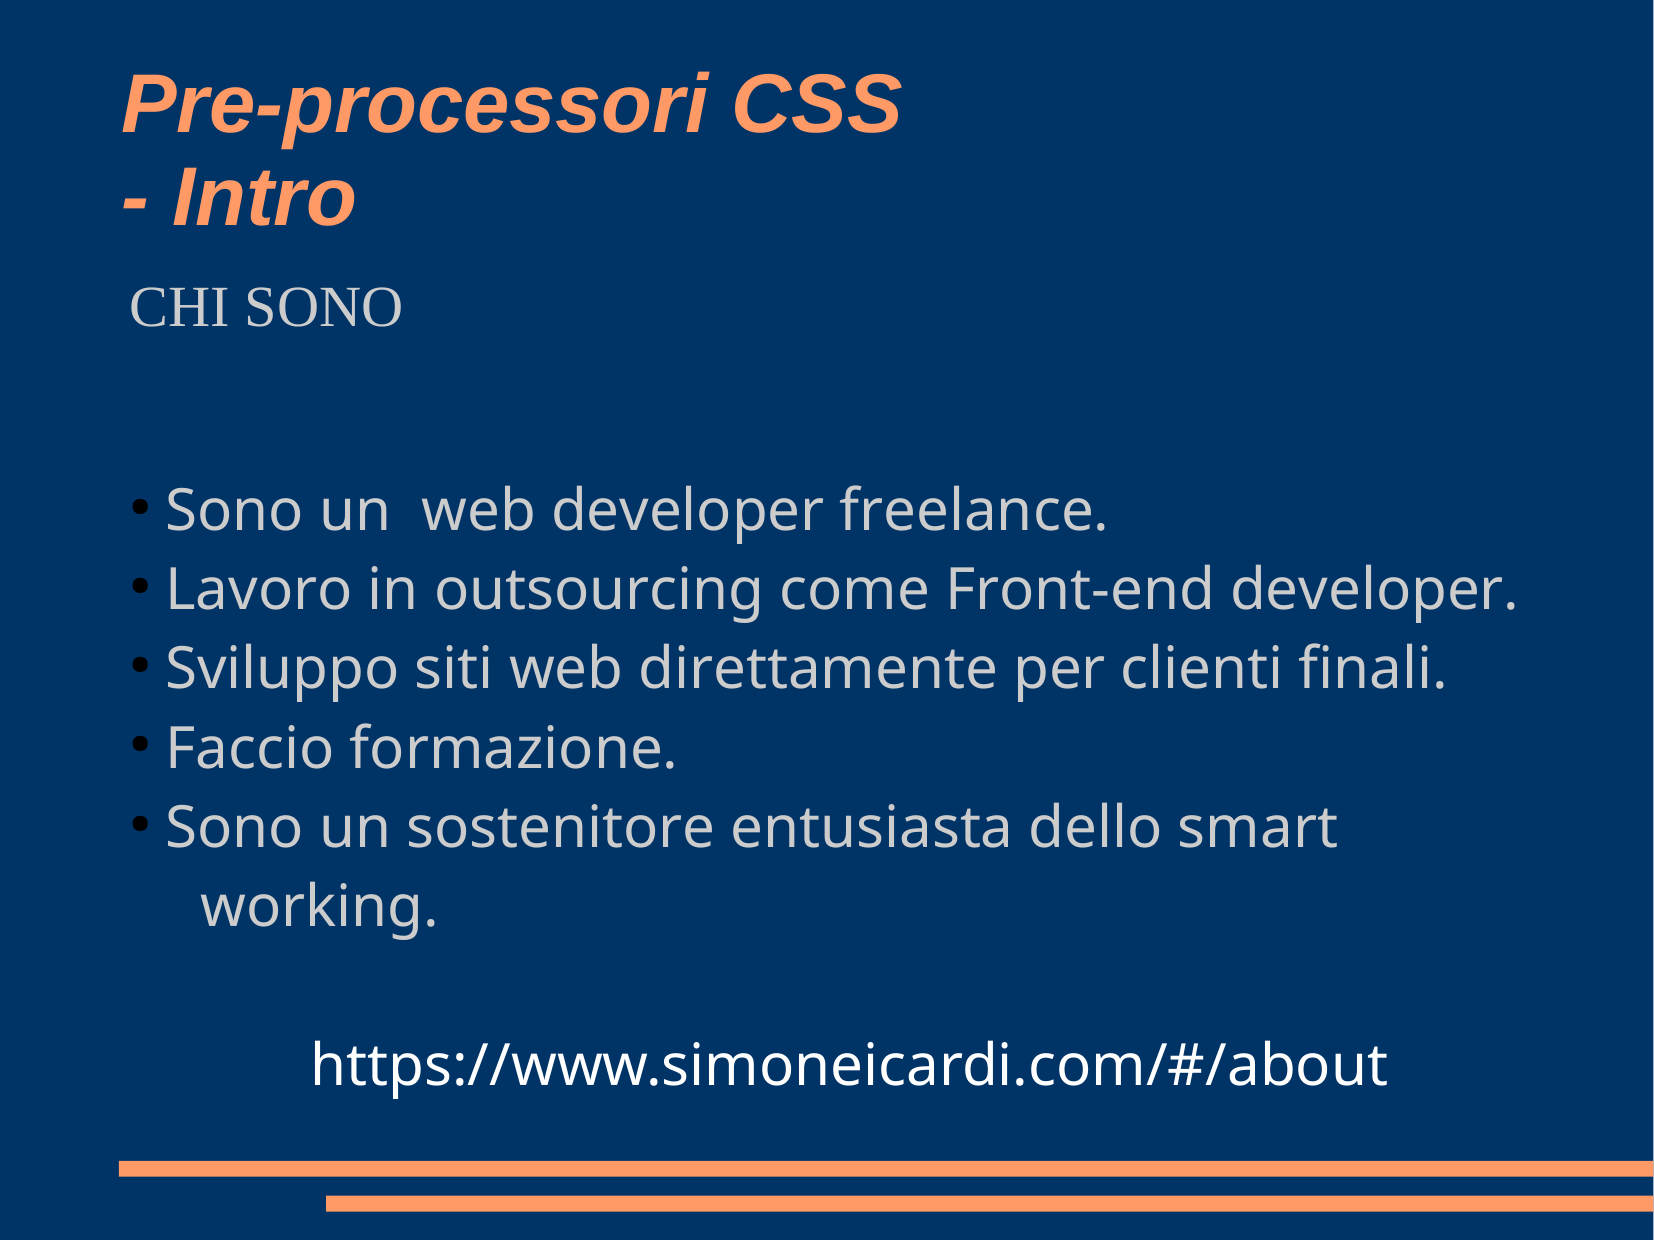

# Pre-processori CSS - Intro
CHI SONO
Sono un  web developer freelance.
Lavoro in outsourcing come Front-end developer.
Sviluppo siti web direttamente per clienti finali.
Faccio formazione.
Sono un sostenitore entusiasta dello smart working.
https://www.simoneicardi.com/#/about